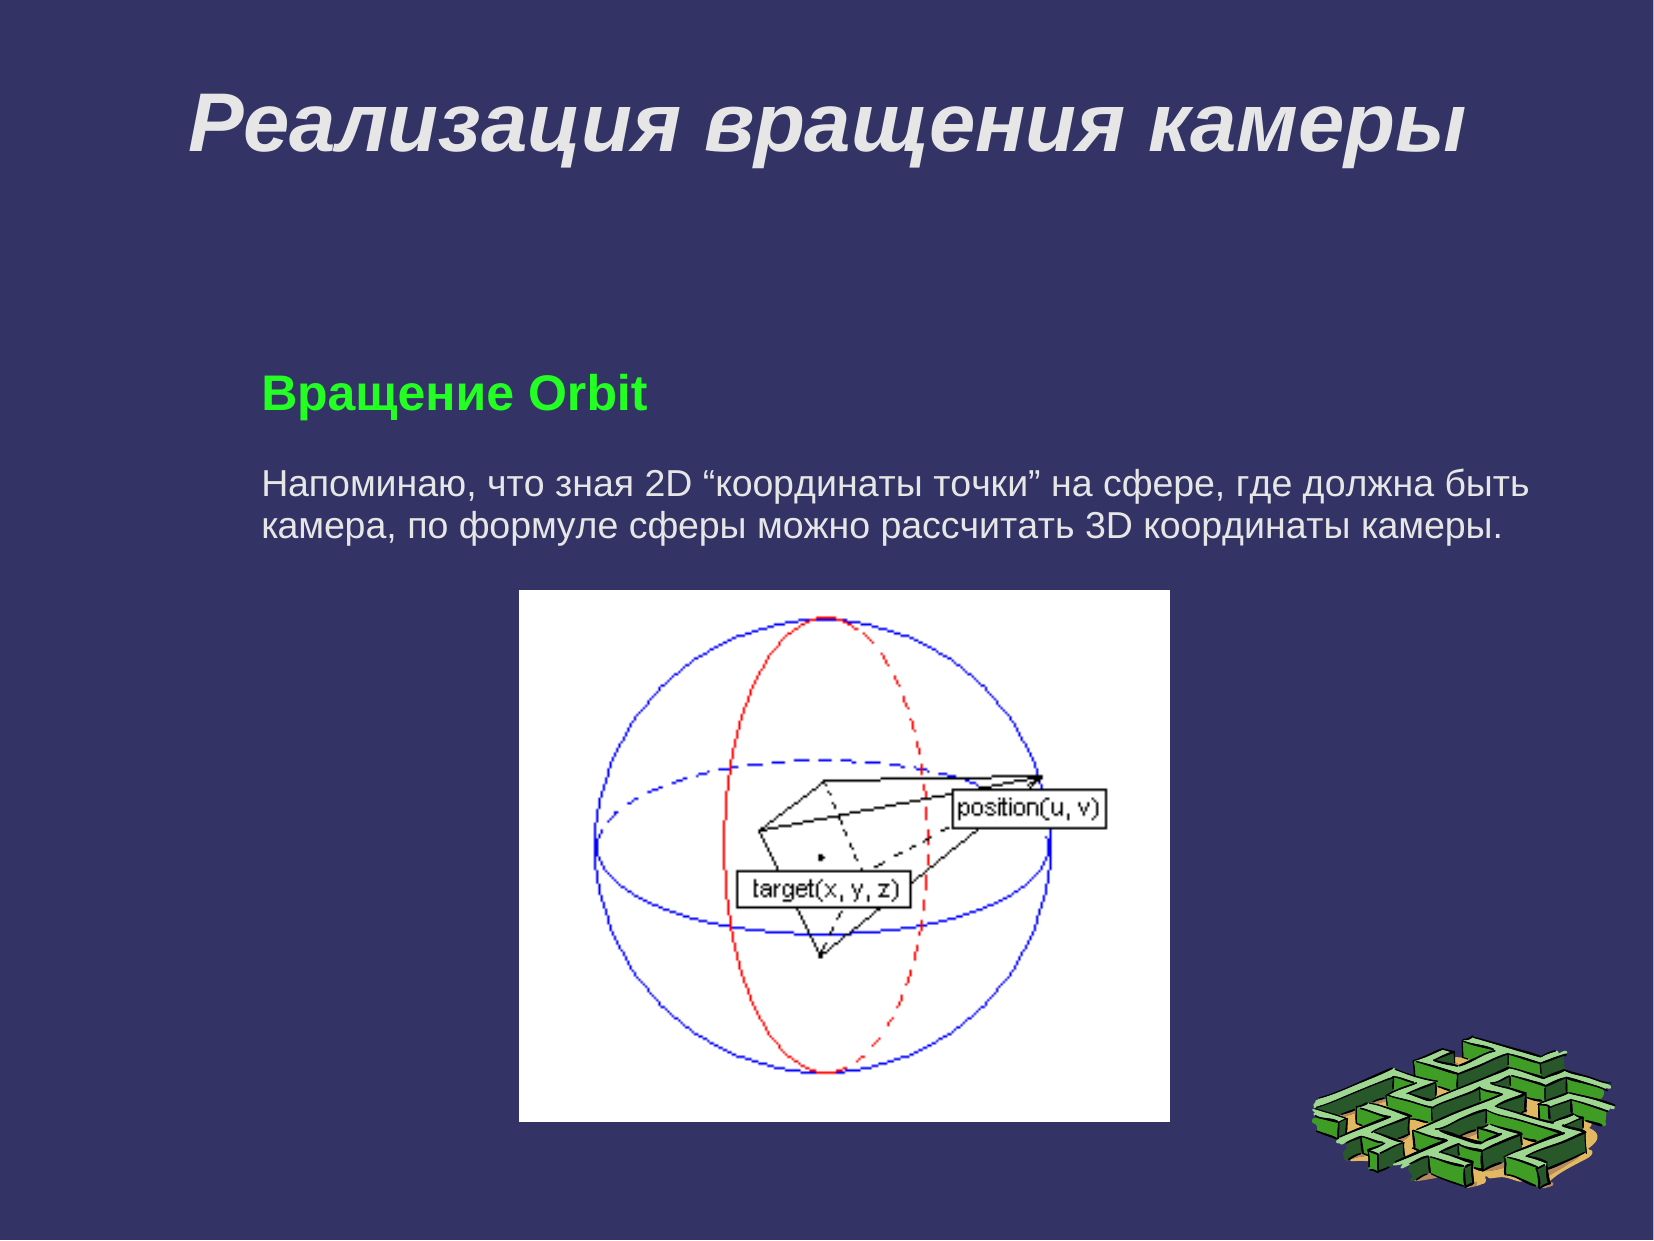

# Реализация вращения камеры
Вращение Orbit
Напоминаю, что зная 2D “координаты точки” на сфере, где должна быть камера, по формуле сферы можно рассчитать 3D координаты камеры.